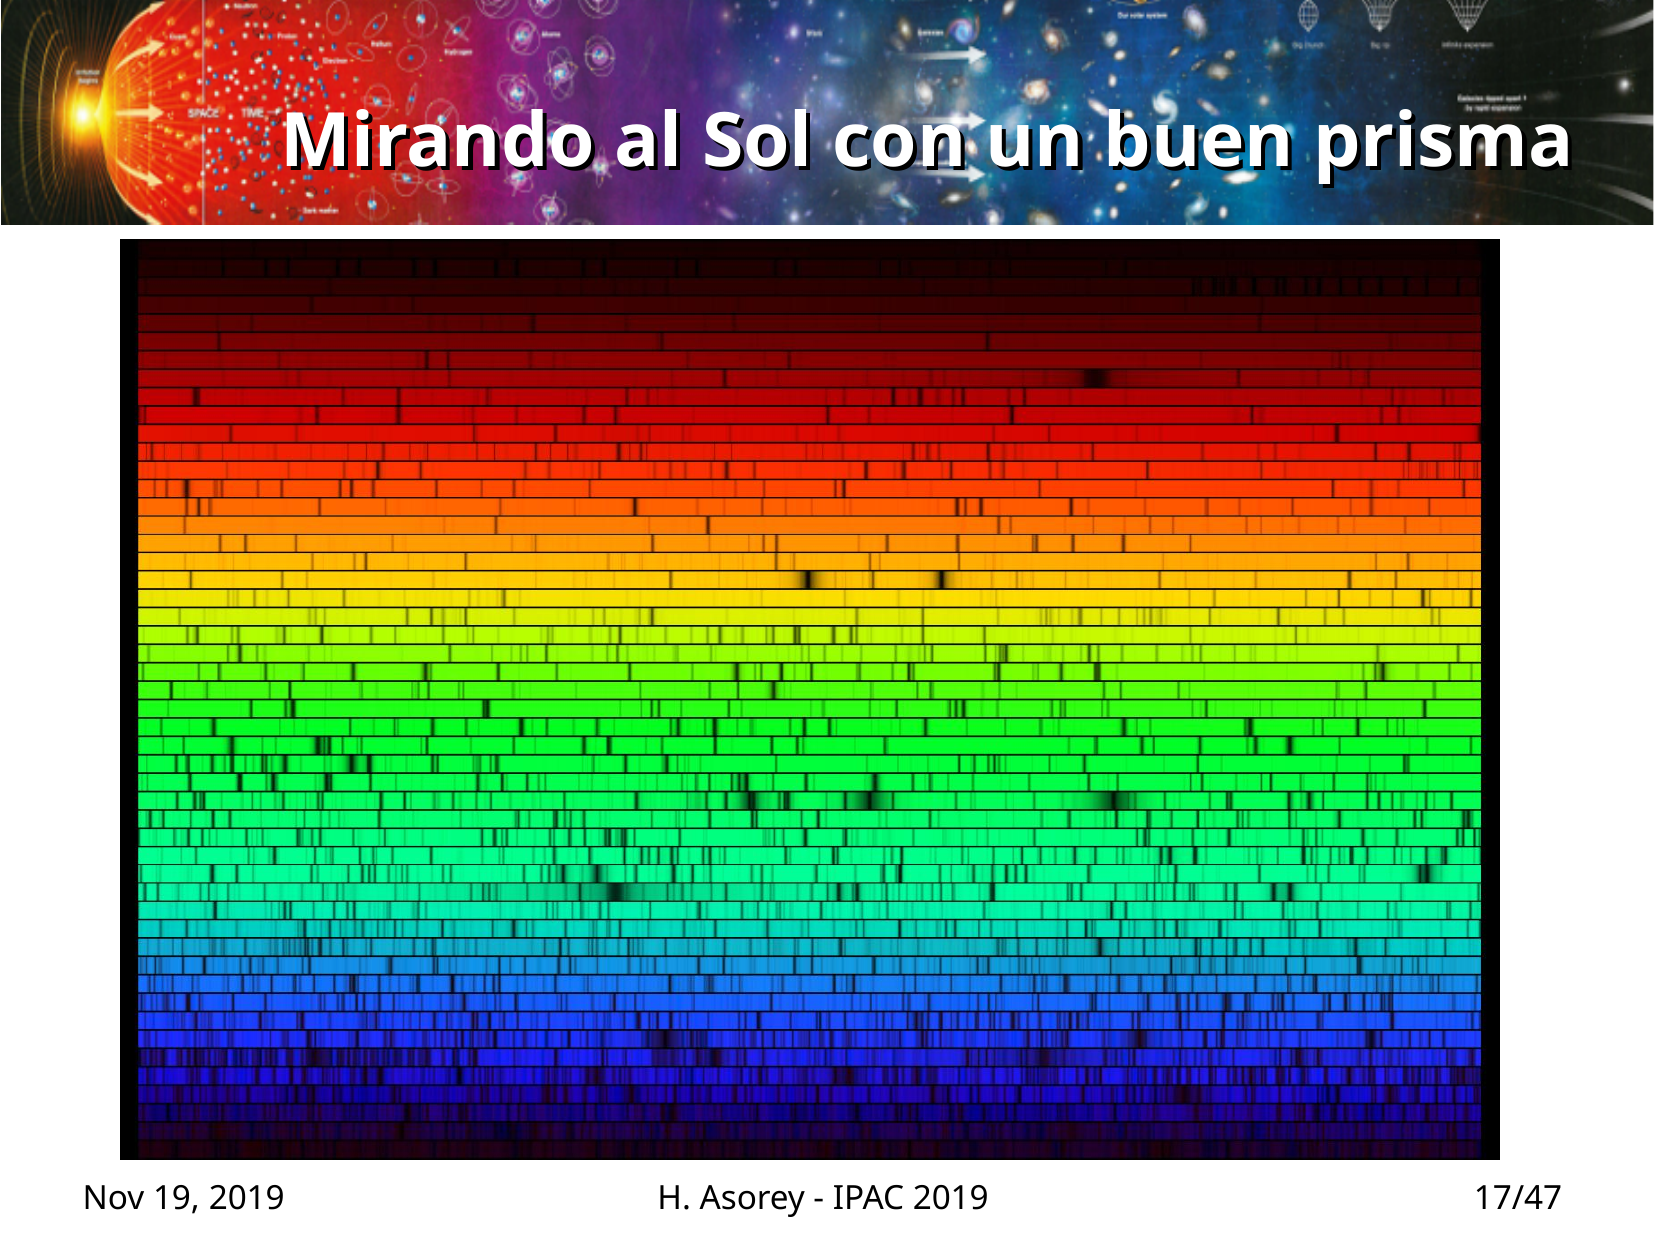

# Mirando al Sol con un buen prisma
Nov 19, 2019
H. Asorey - IPAC 2019
17